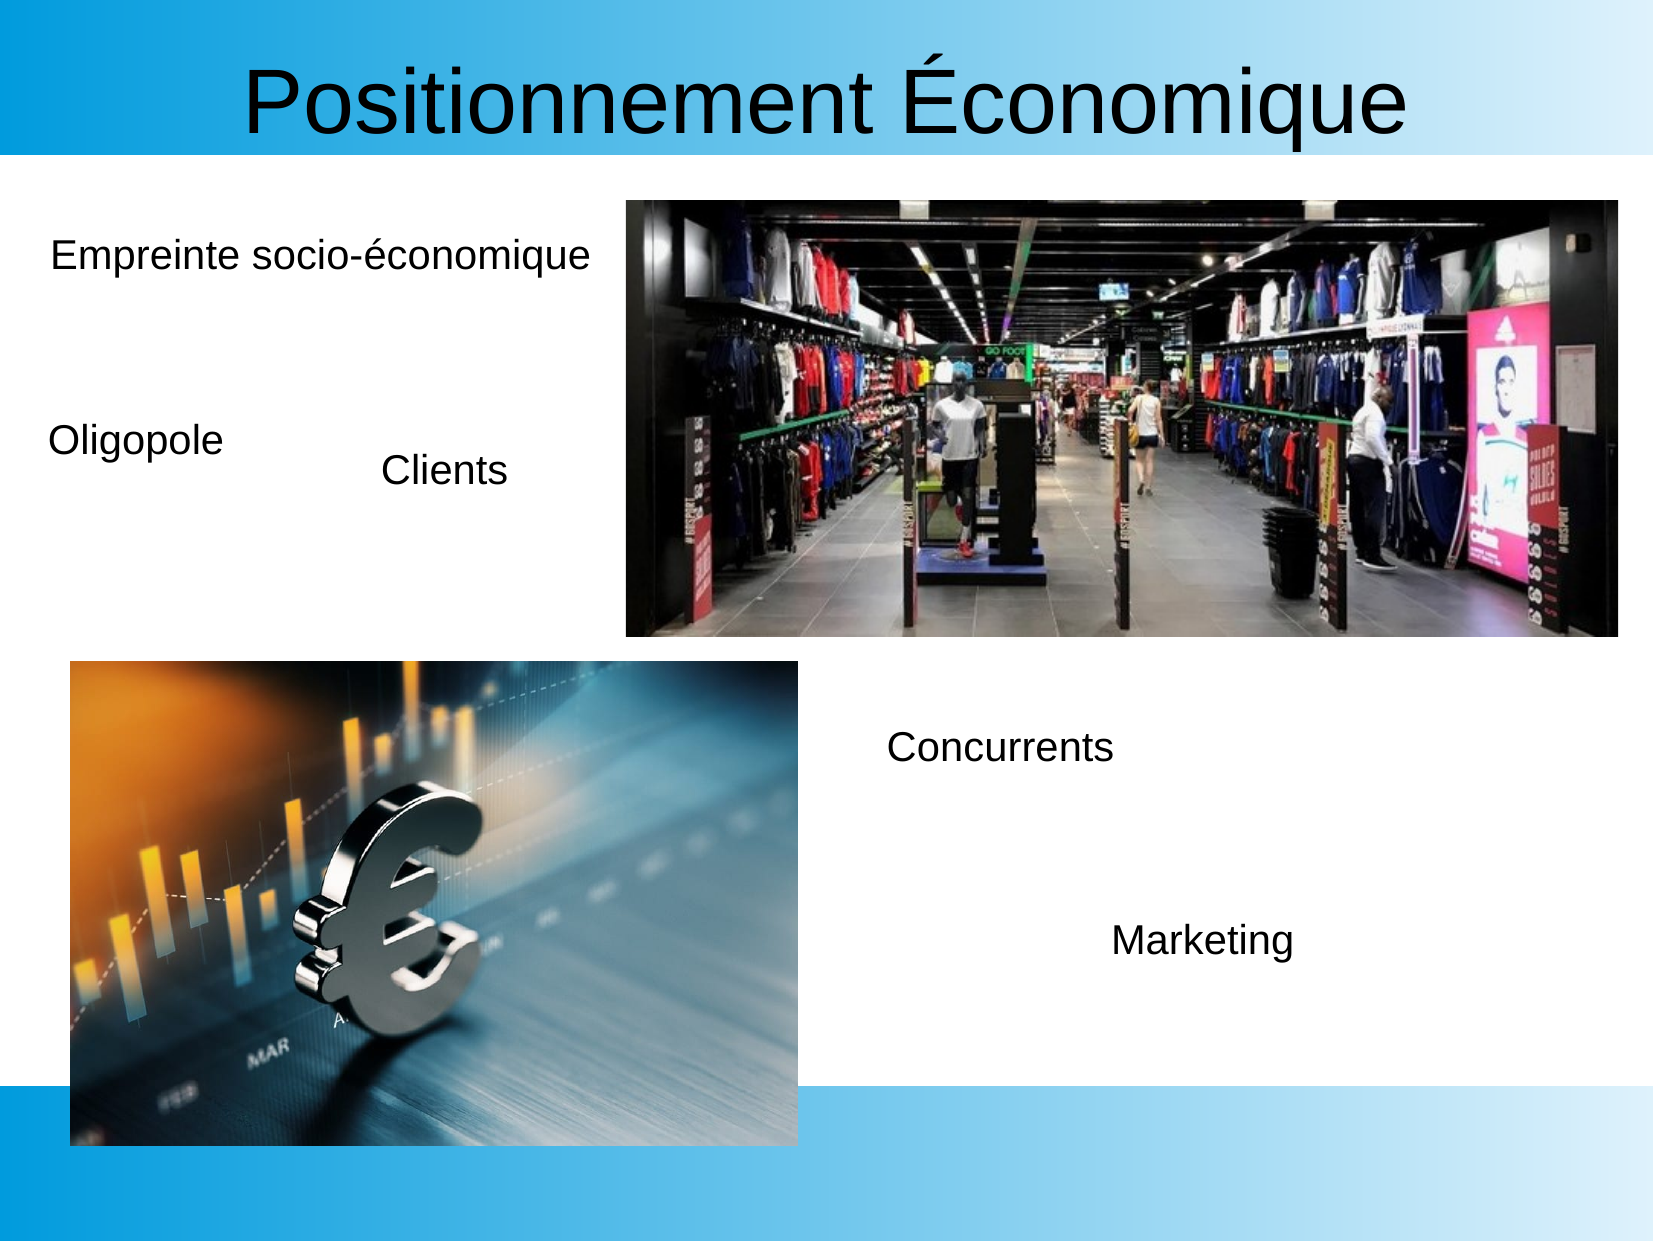

# Positionnement Économique
Empreinte socio-économique
Oligopole
Clients
Concurrents
Marketing